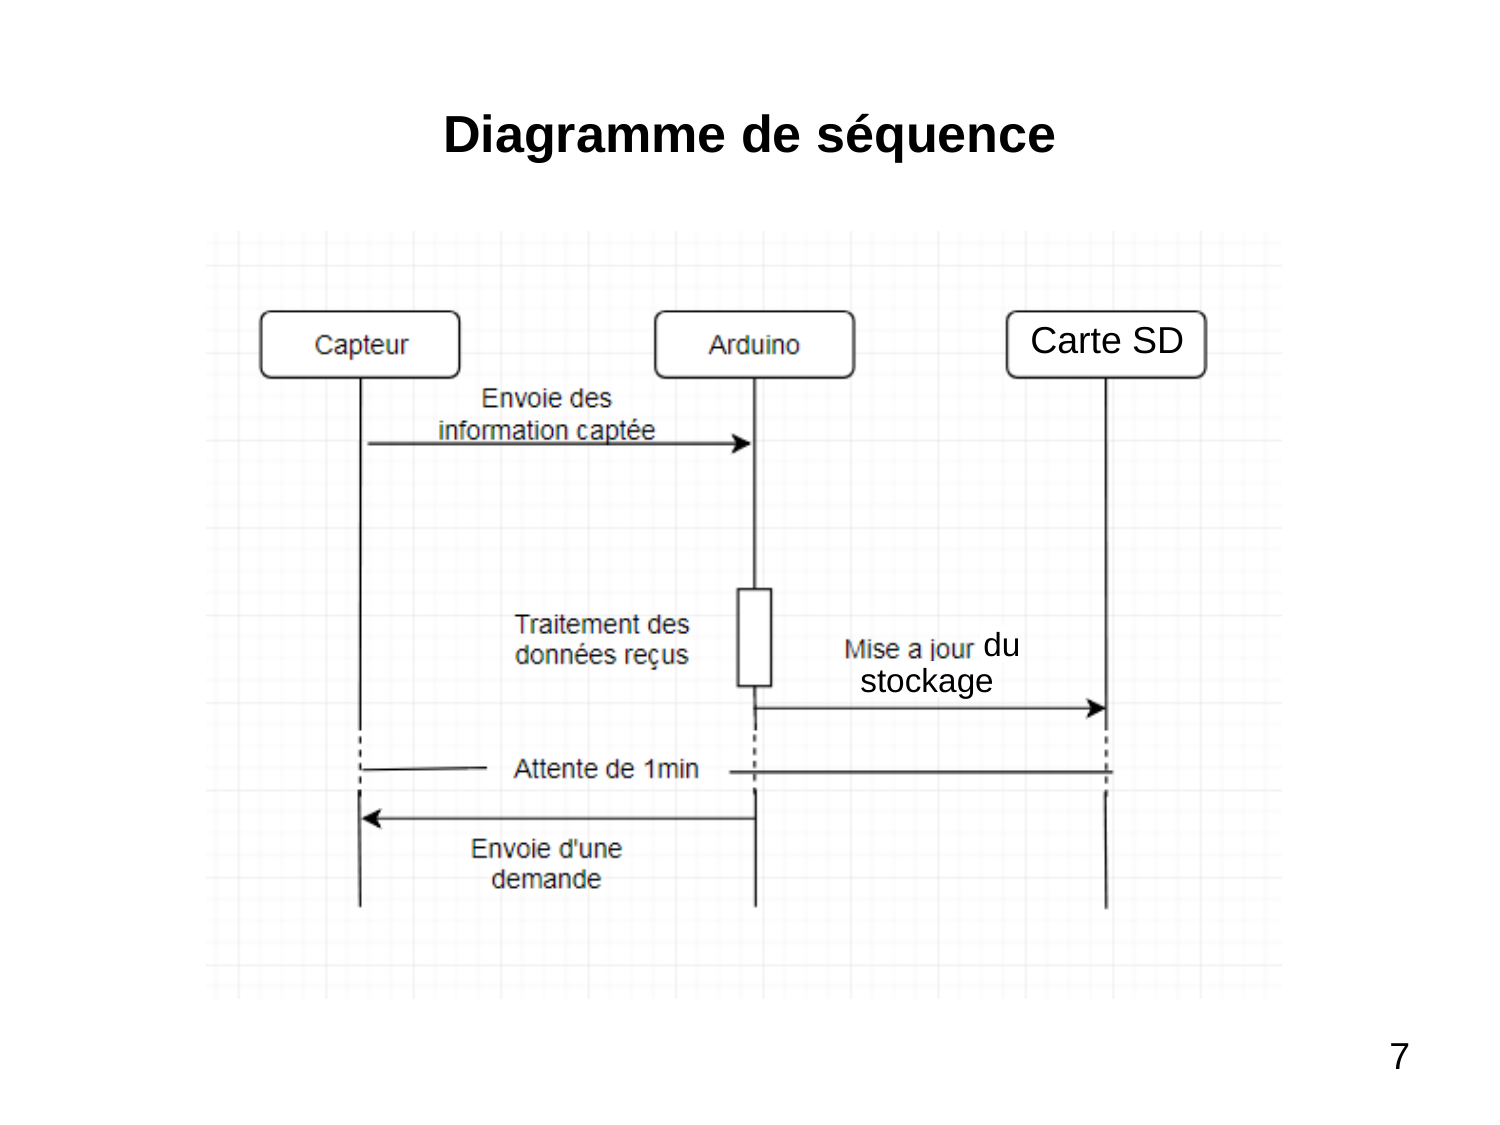

Diagramme de séquence
Carte SD
du
stockage
7